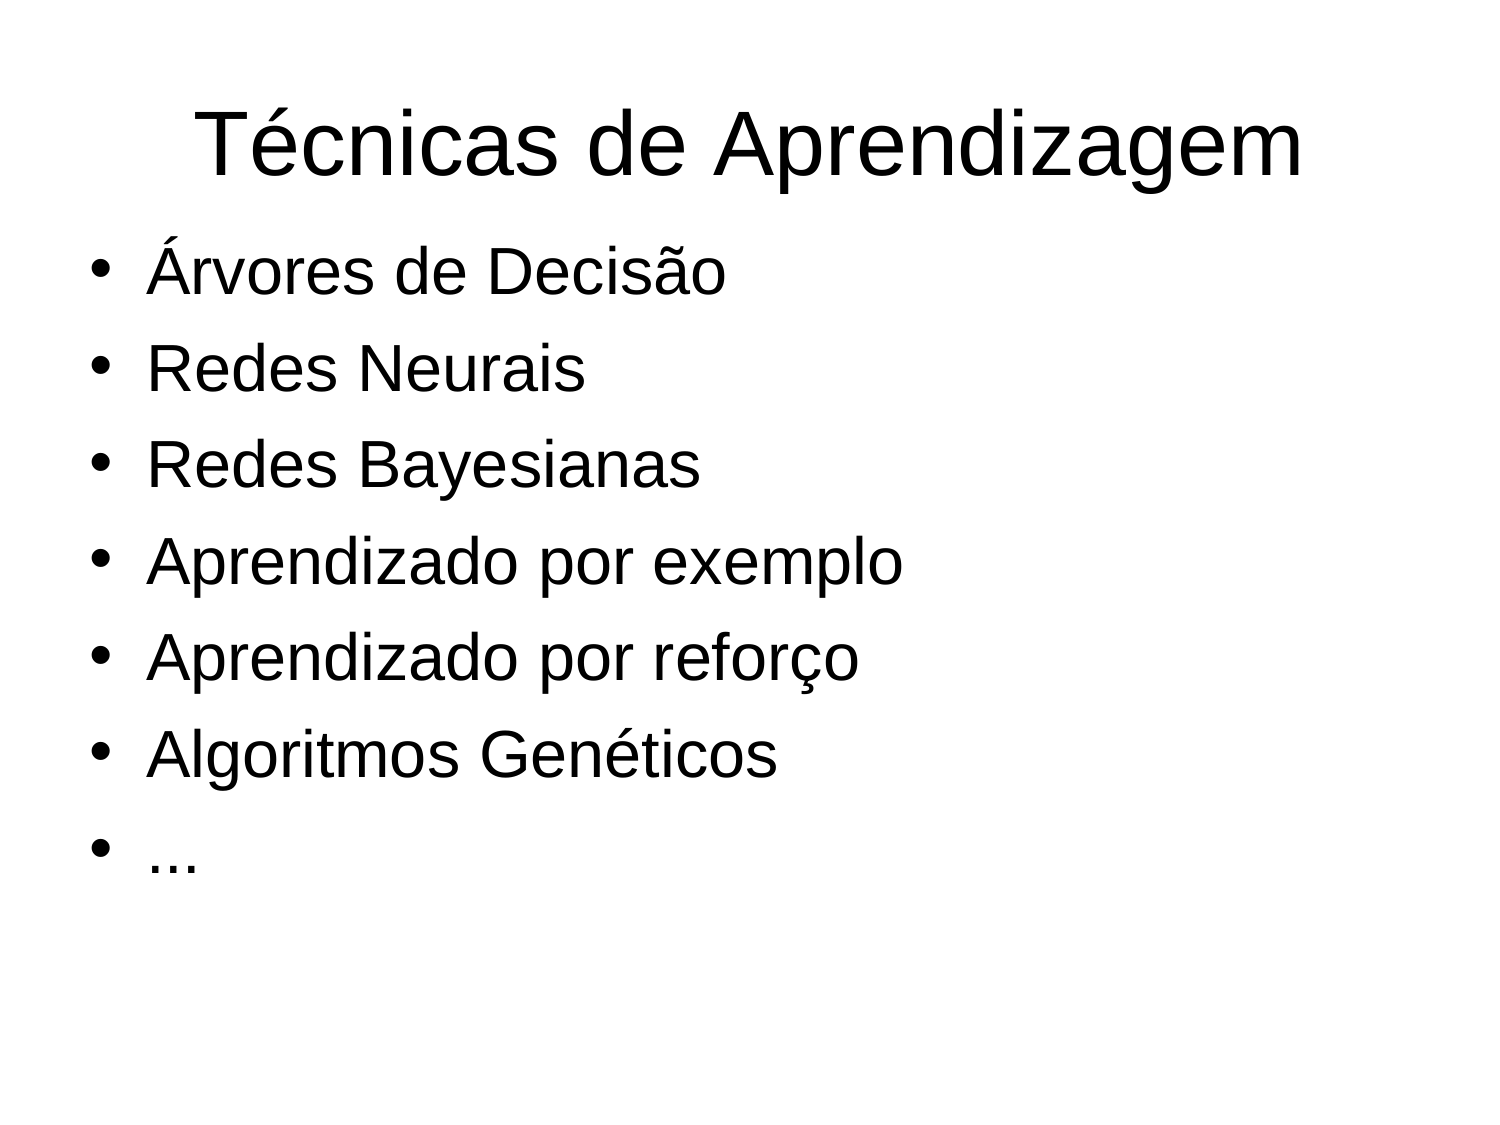

# Técnicas de Aprendizagem
Árvores de Decisão
Redes Neurais
Redes Bayesianas
Aprendizado por exemplo
Aprendizado por reforço
Algoritmos Genéticos
...